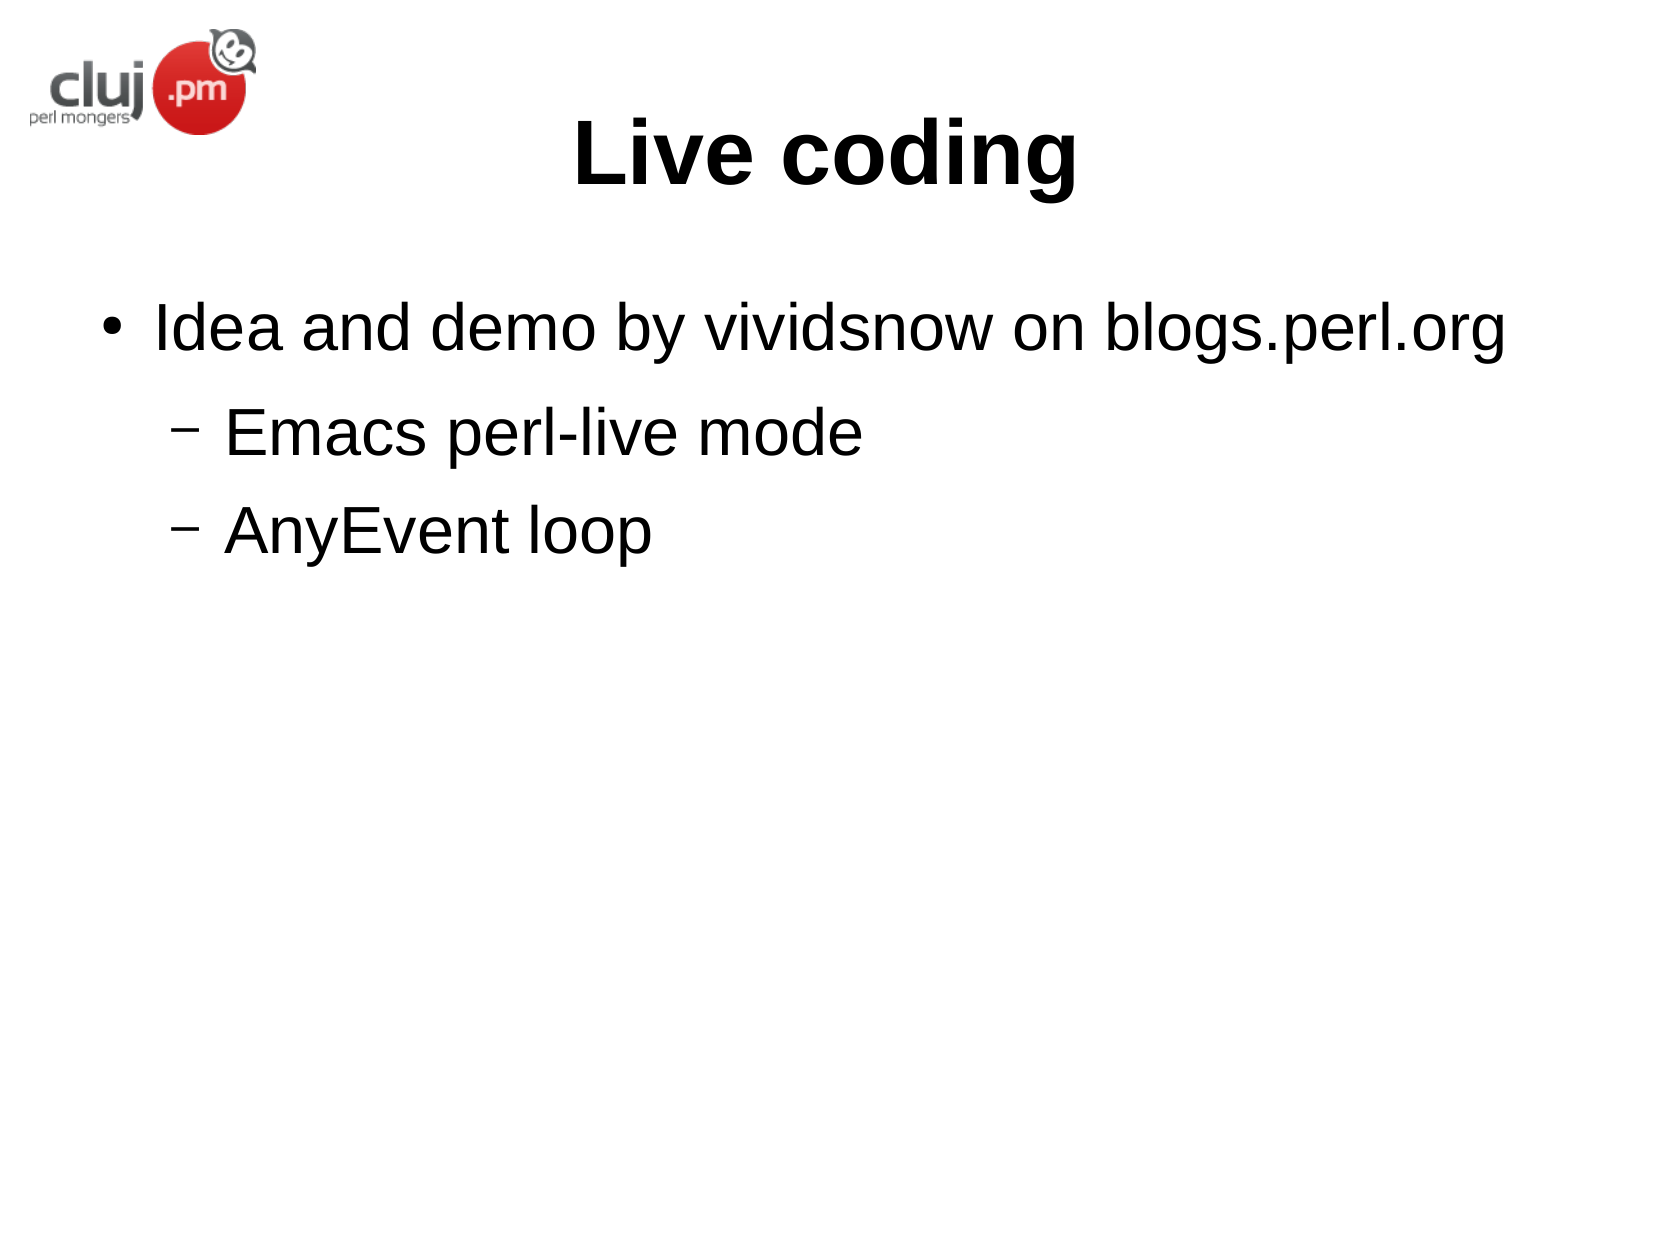

# Live coding
Idea and demo by vividsnow on blogs.perl.org
Emacs perl-live mode
AnyEvent loop